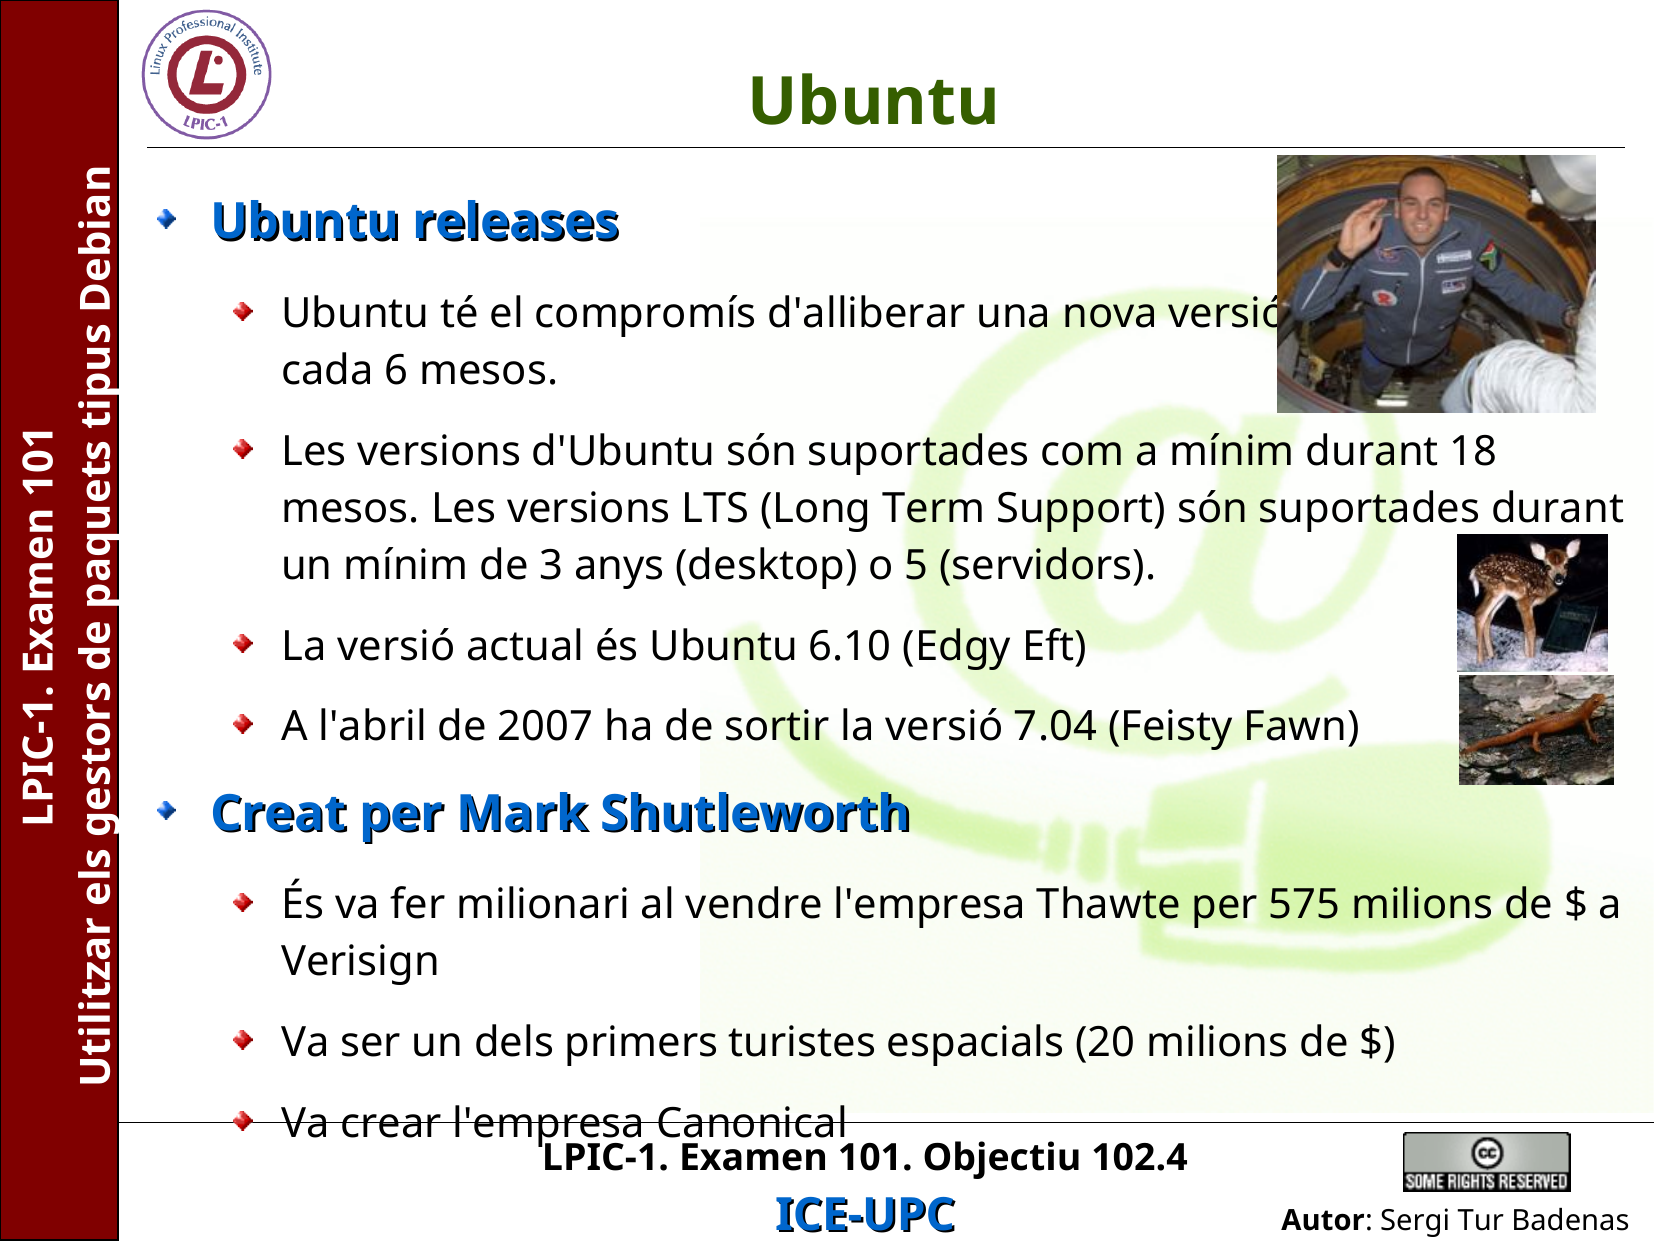

# Ubuntu
Ubuntu releases
Ubuntu té el compromís d'alliberar una nova versió cada 6 mesos.
Les versions d'Ubuntu són suportades com a mínim durant 18 mesos. Les versions LTS (Long Term Support) són suportades durant un mínim de 3 anys (desktop) o 5 (servidors).
La versió actual és Ubuntu 6.10 (Edgy Eft)
A l'abril de 2007 ha de sortir la versió 7.04 (Feisty Fawn)
Creat per Mark Shutleworth
És va fer milionari al vendre l'empresa Thawte per 575 milions de $ a Verisign
Va ser un dels primers turistes espacials (20 milions de $)
Va crear l'empresa Canonical